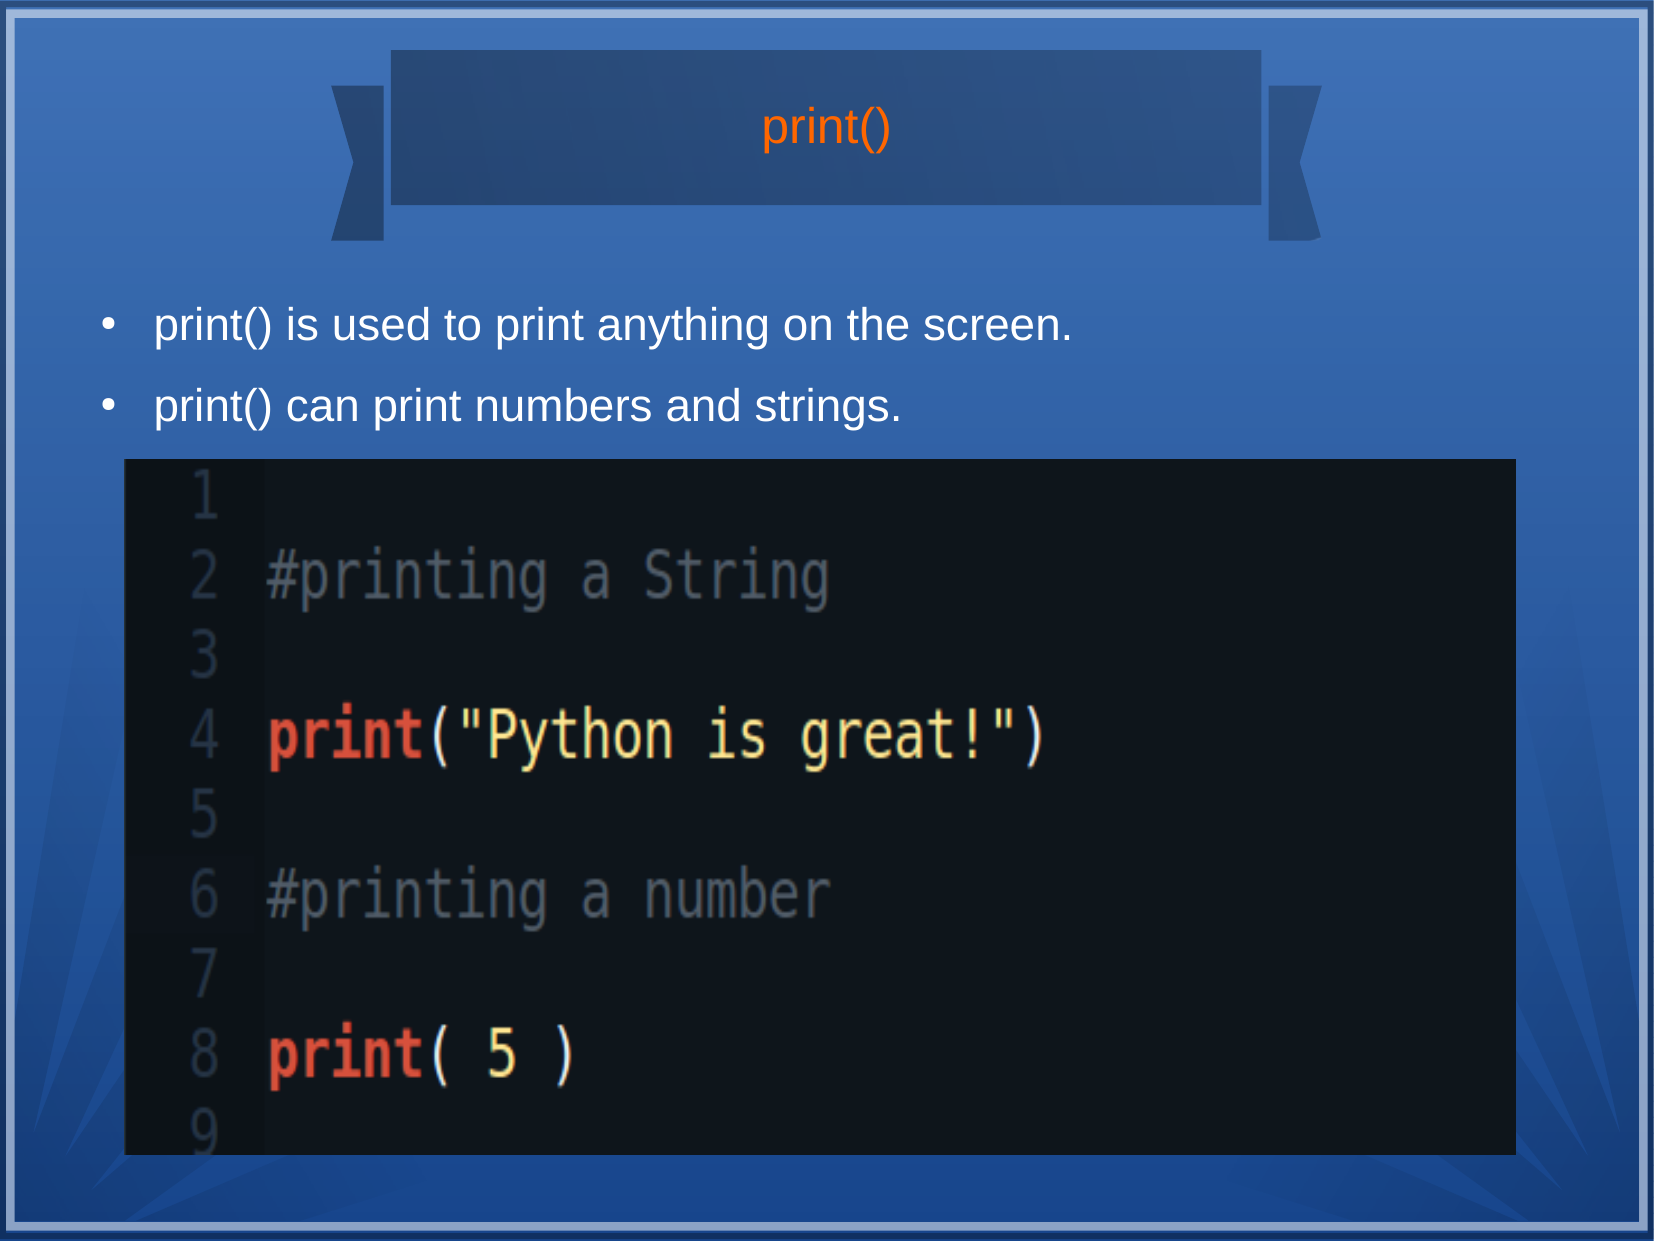

# print()
print() is used to print anything on the screen.
print() can print numbers and strings.